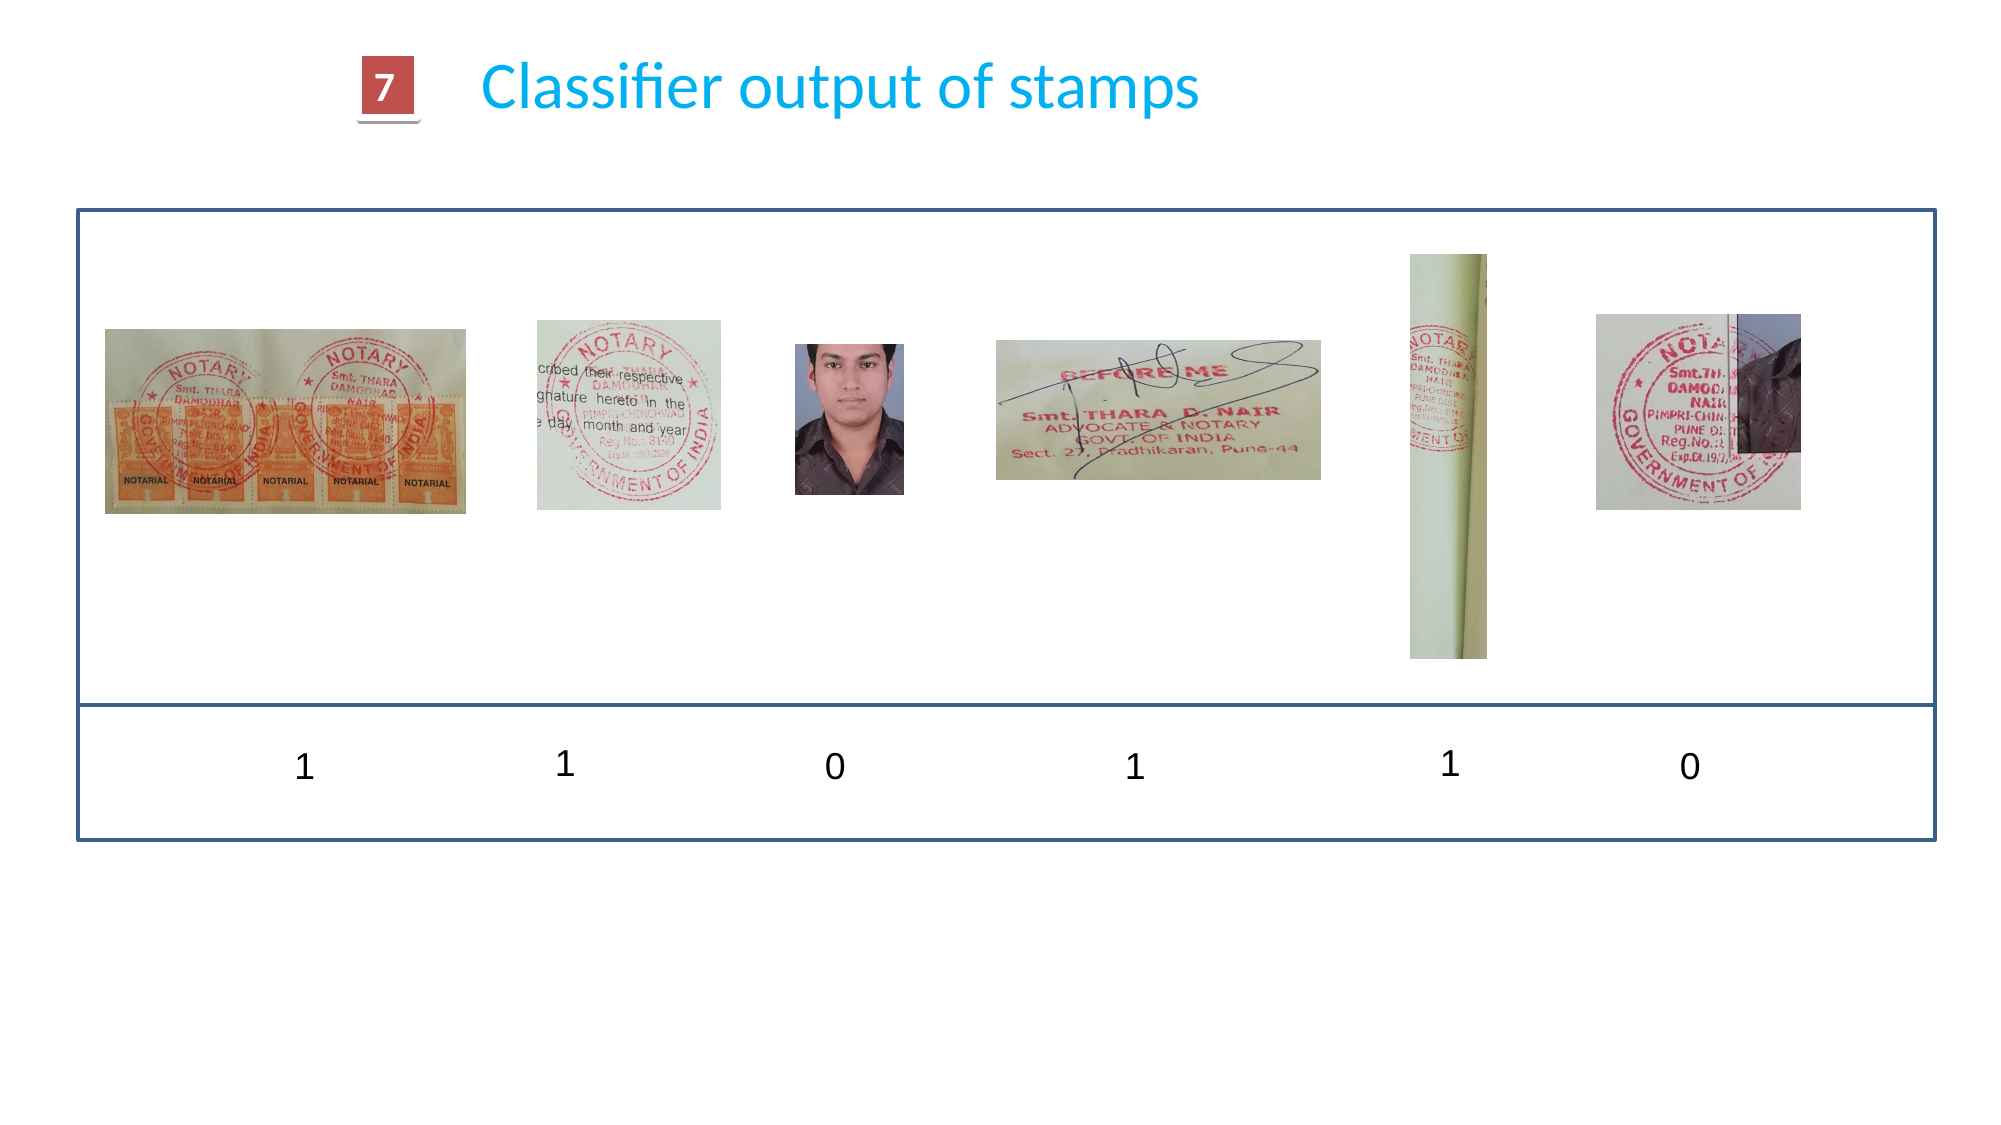

Classifier output of stamps
7
1
1
1
0
1
0